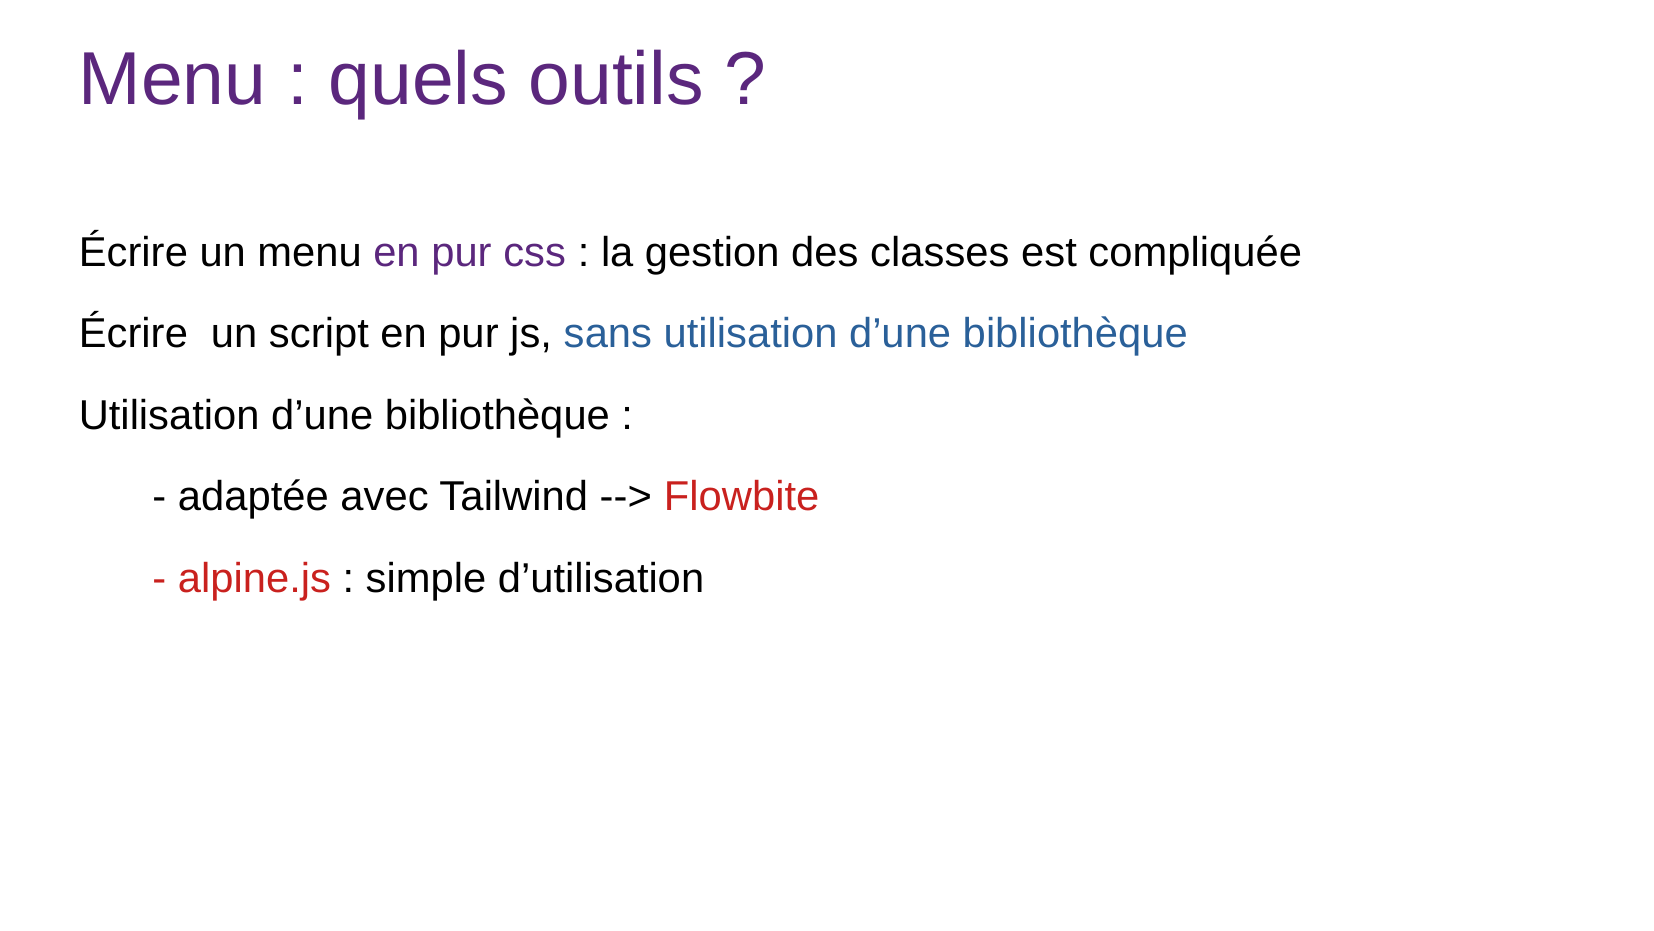

# Menu : quels outils ?
Écrire un menu en pur css : la gestion des classes est compliquée
Écrire un script en pur js, sans utilisation d’une bibliothèque
Utilisation d’une bibliothèque :
	- adaptée avec Tailwind --> Flowbite
	- alpine.js : simple d’utilisation